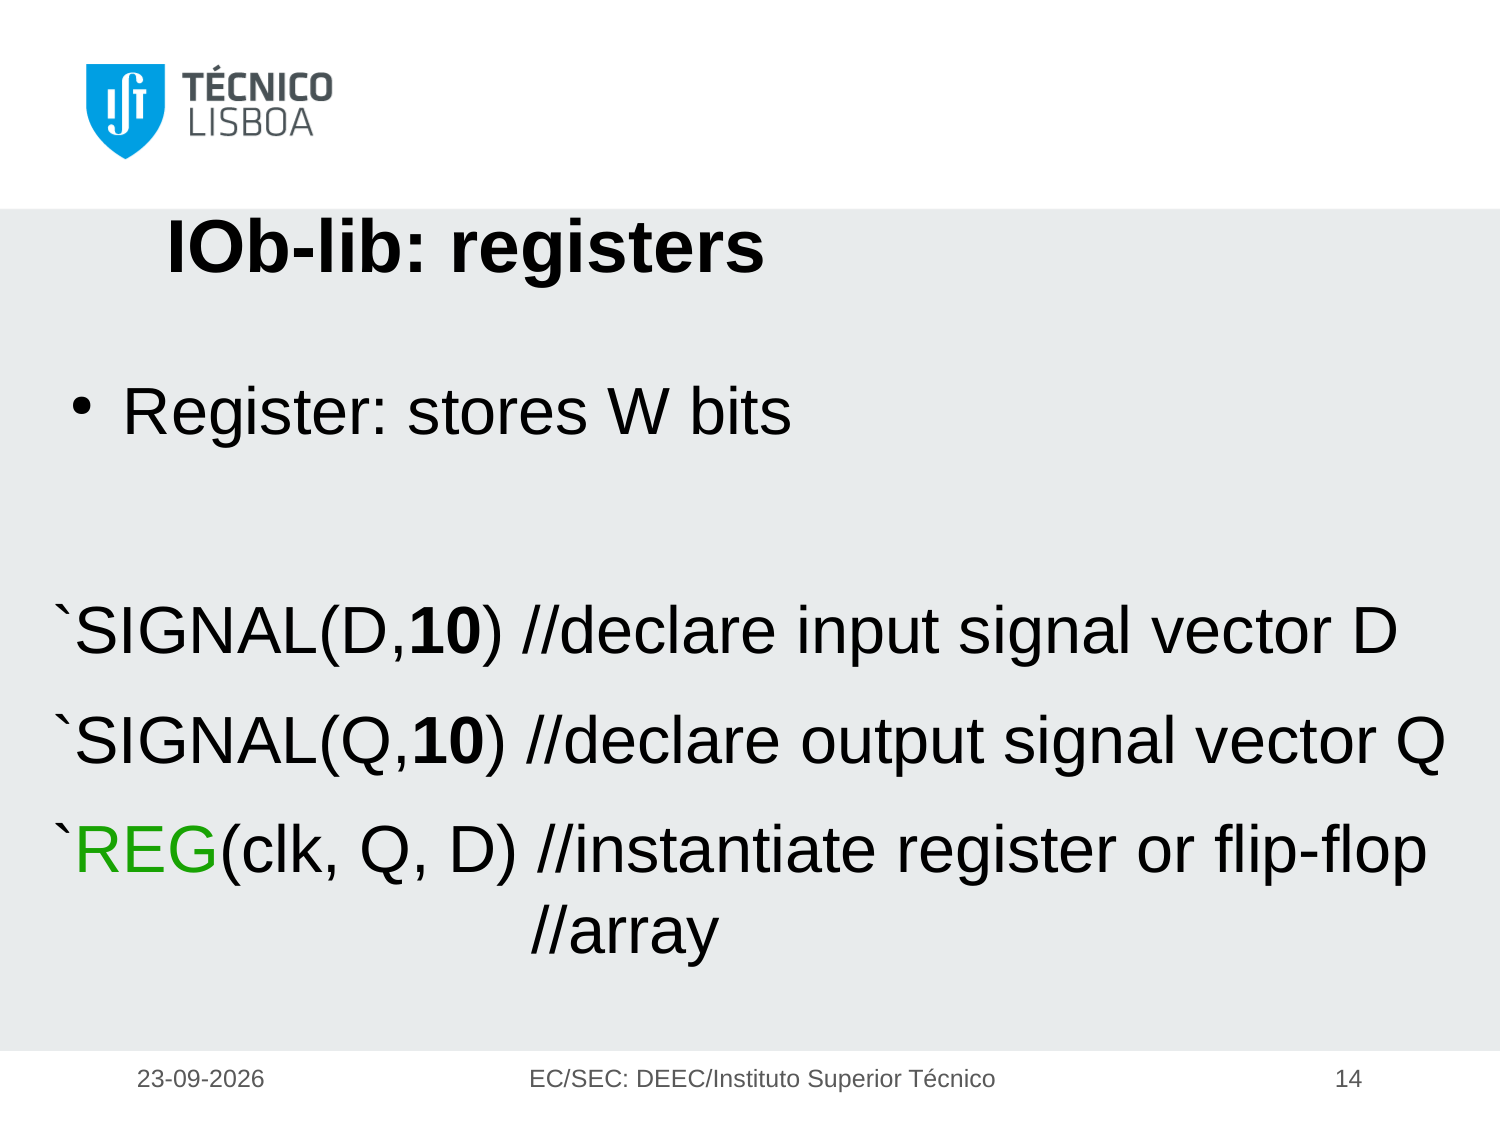

# IOb-lib: registers
Register: stores W bits
`SIGNAL(D,10) //declare input signal vector D
`SIGNAL(Q,10) //declare output signal vector Q
`REG(clk, Q, D) //instantiate register or flip-flop //array
EC/SEC: DEEC/Instituto Superior Técnico